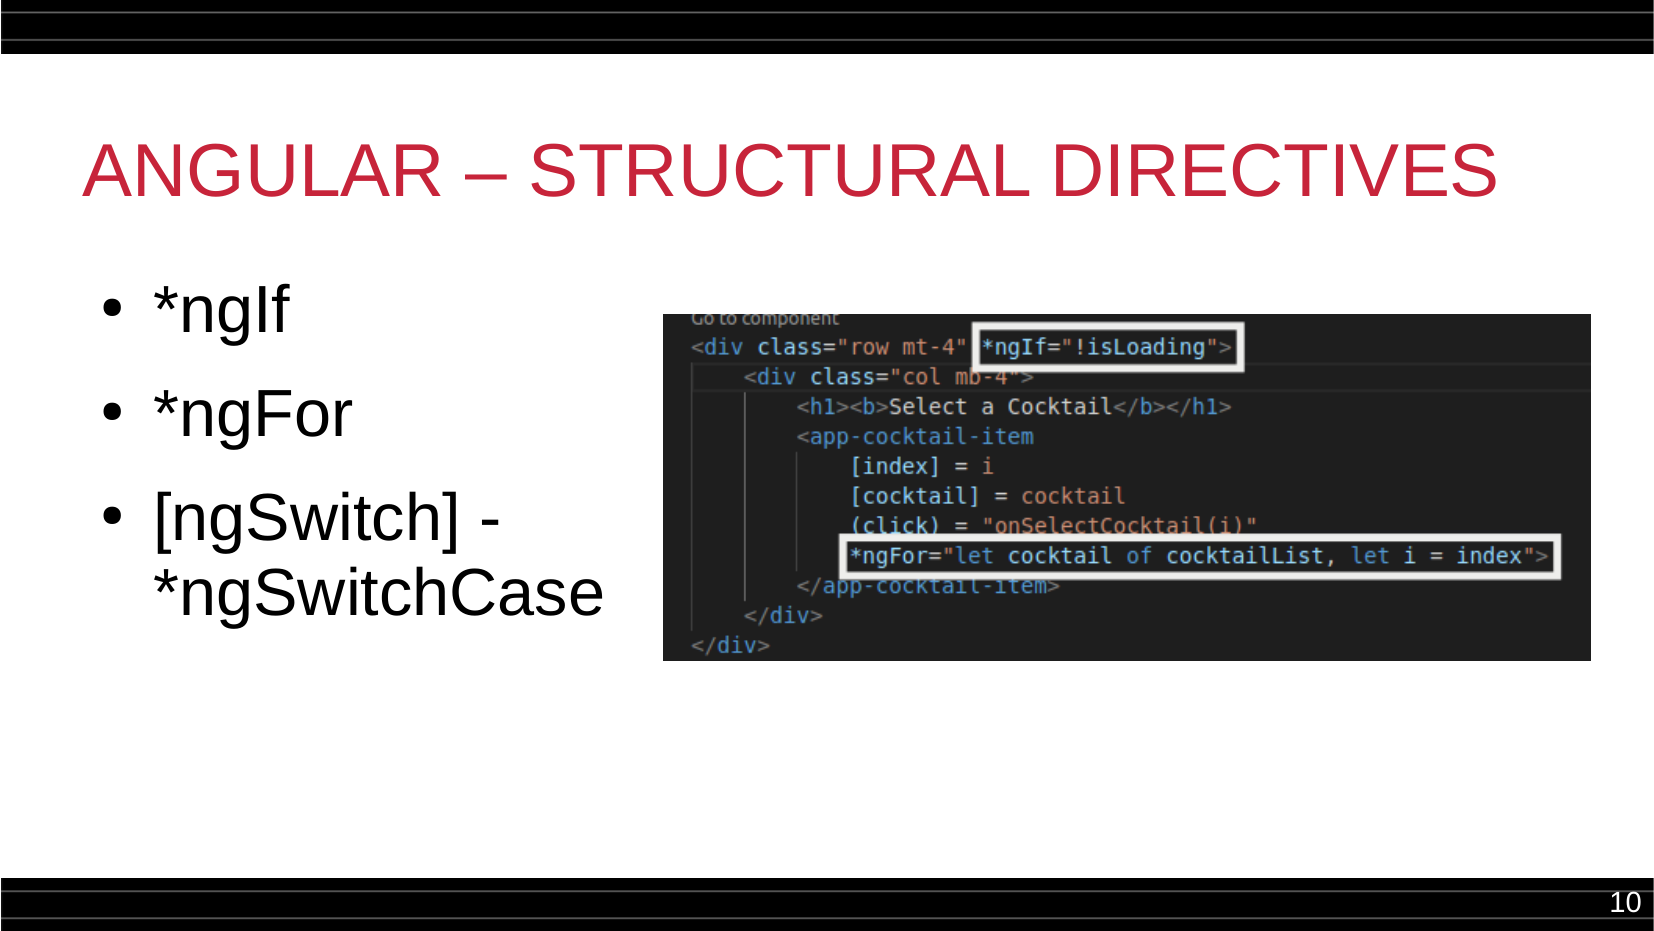

# ANGULAR – STRUCTURAL DIRECTIVES
*ngIf
*ngFor
[ngSwitch] - *ngSwitchCase